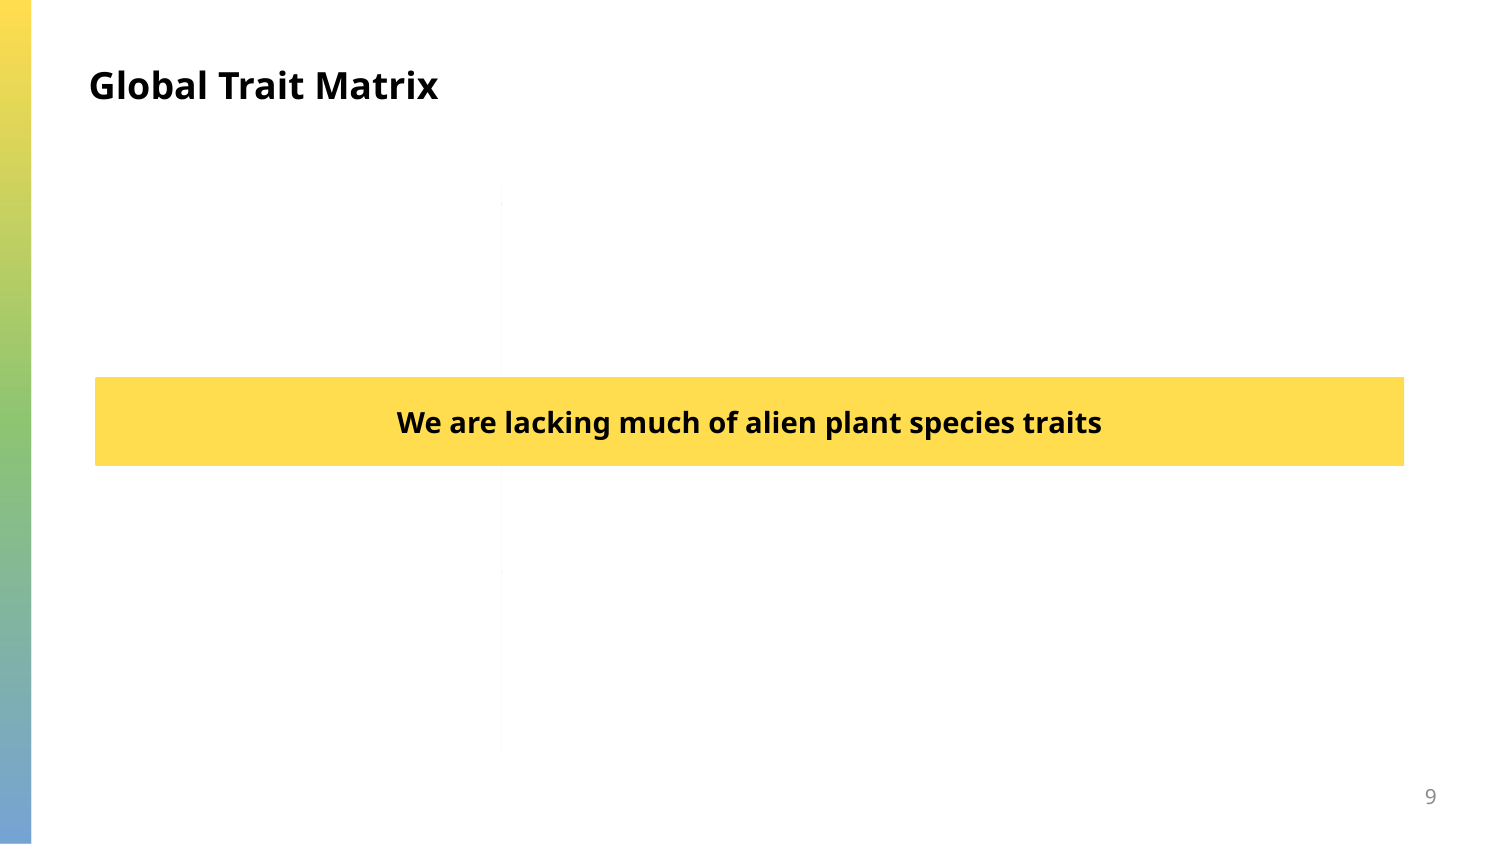

Global Trait Matrix
1 pixel = 1 trait x 1 species
98% of trait matrix is empty
We are lacking much of alien plant species traits